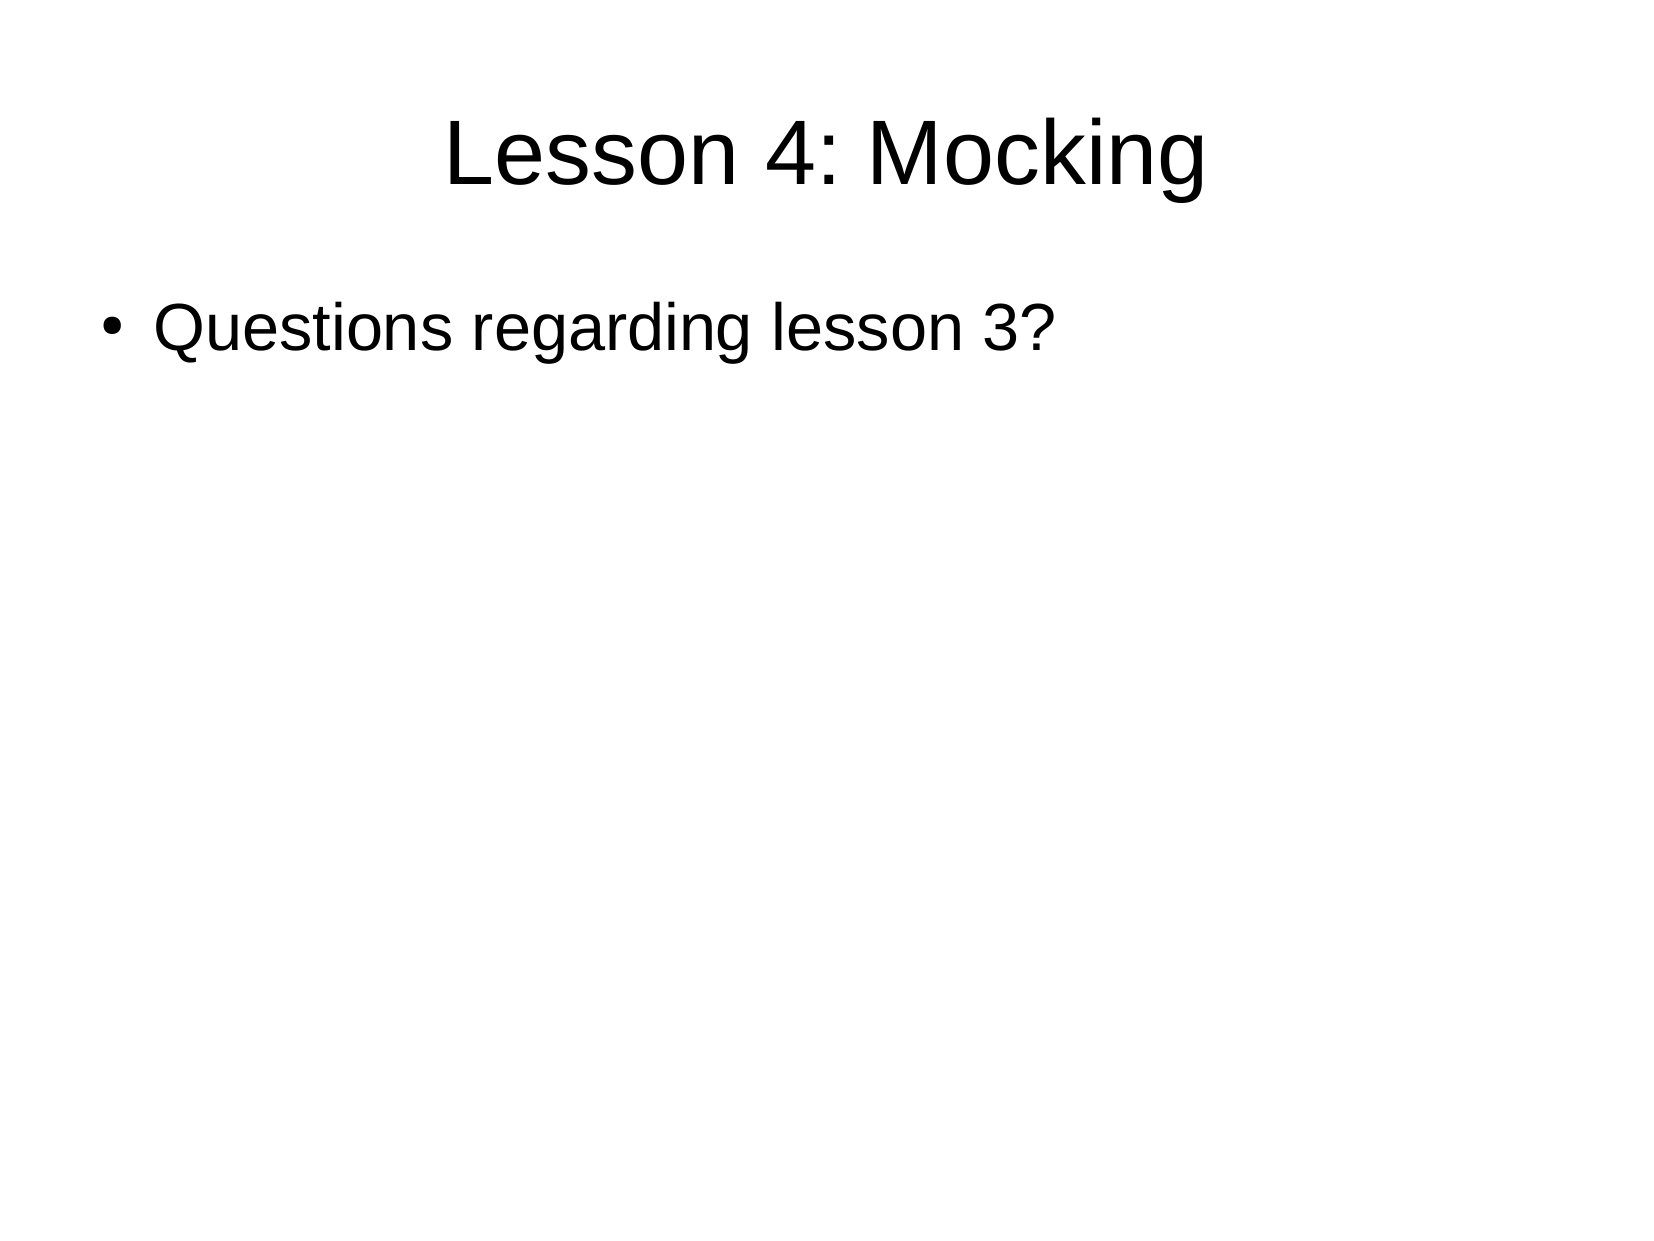

# Lesson 4: Mocking
Questions regarding lesson 3?